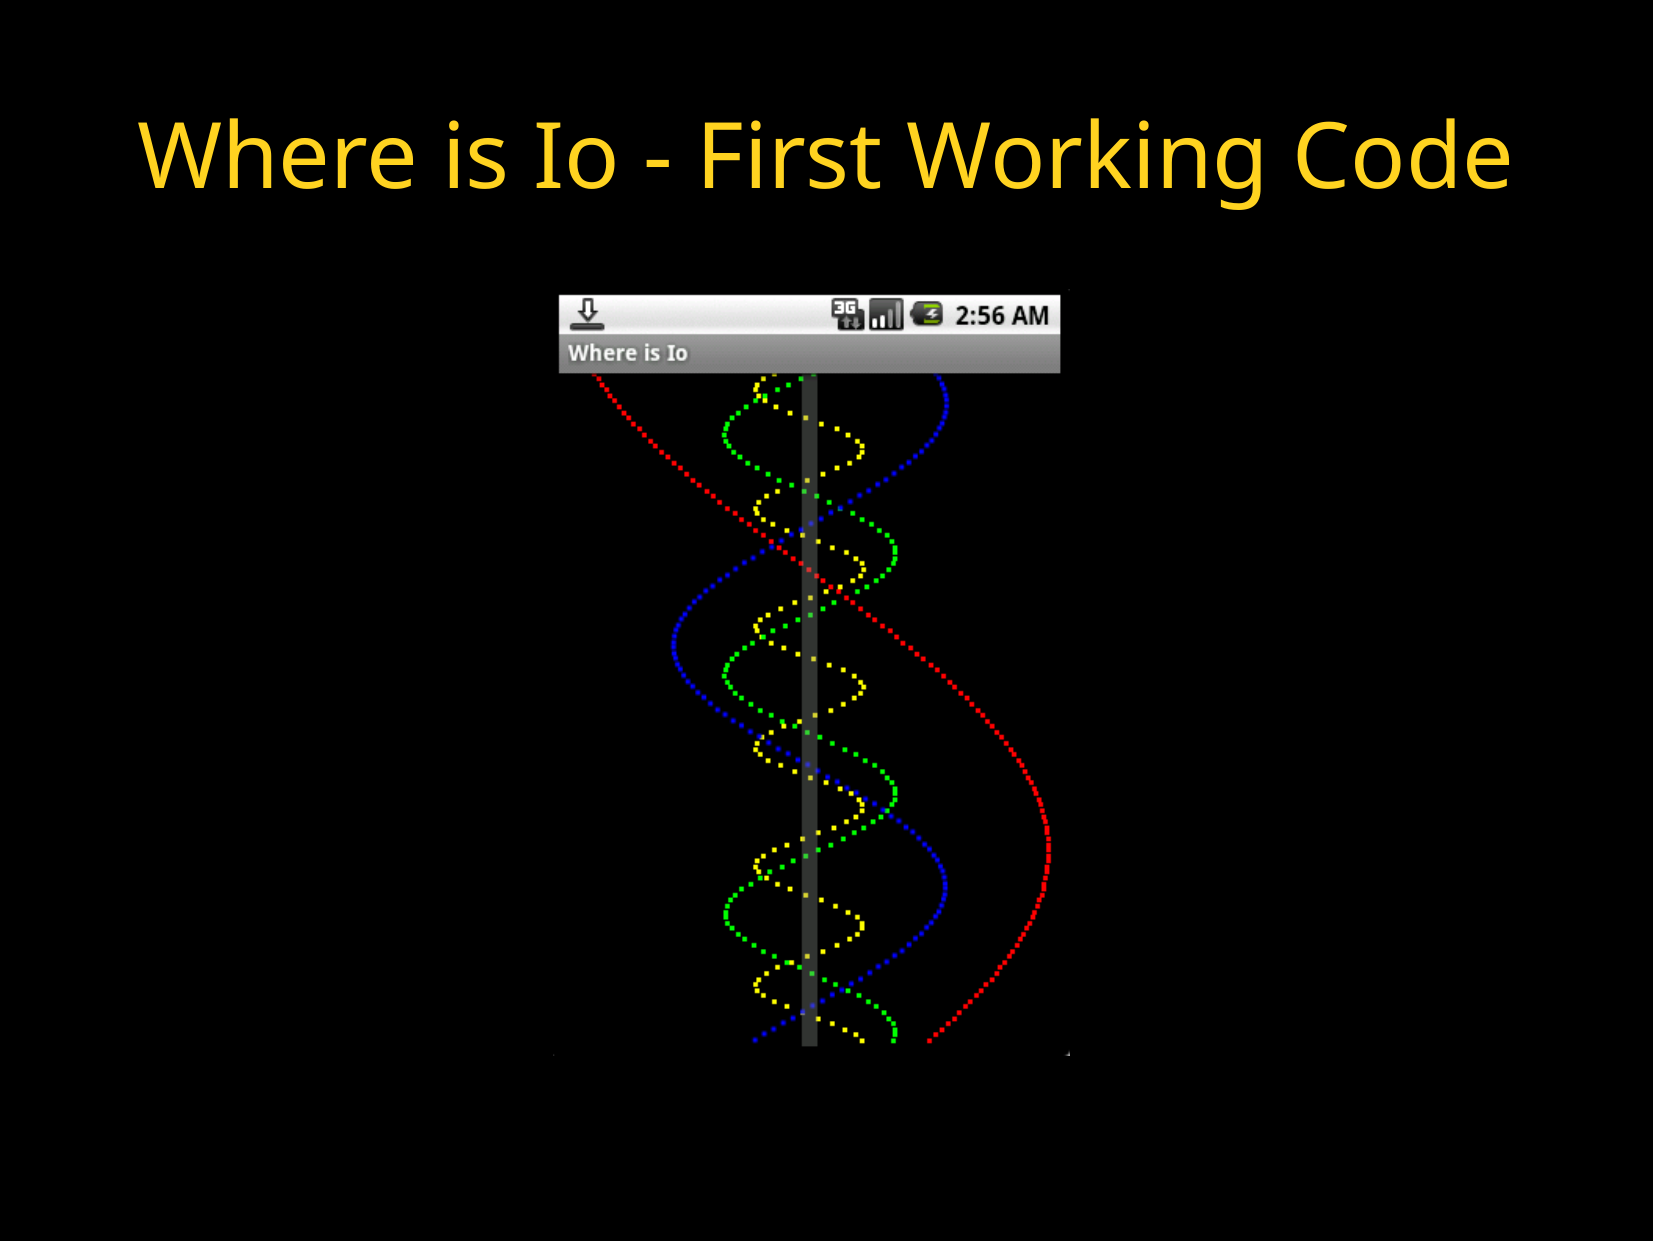

# Where is Io - First Working Code